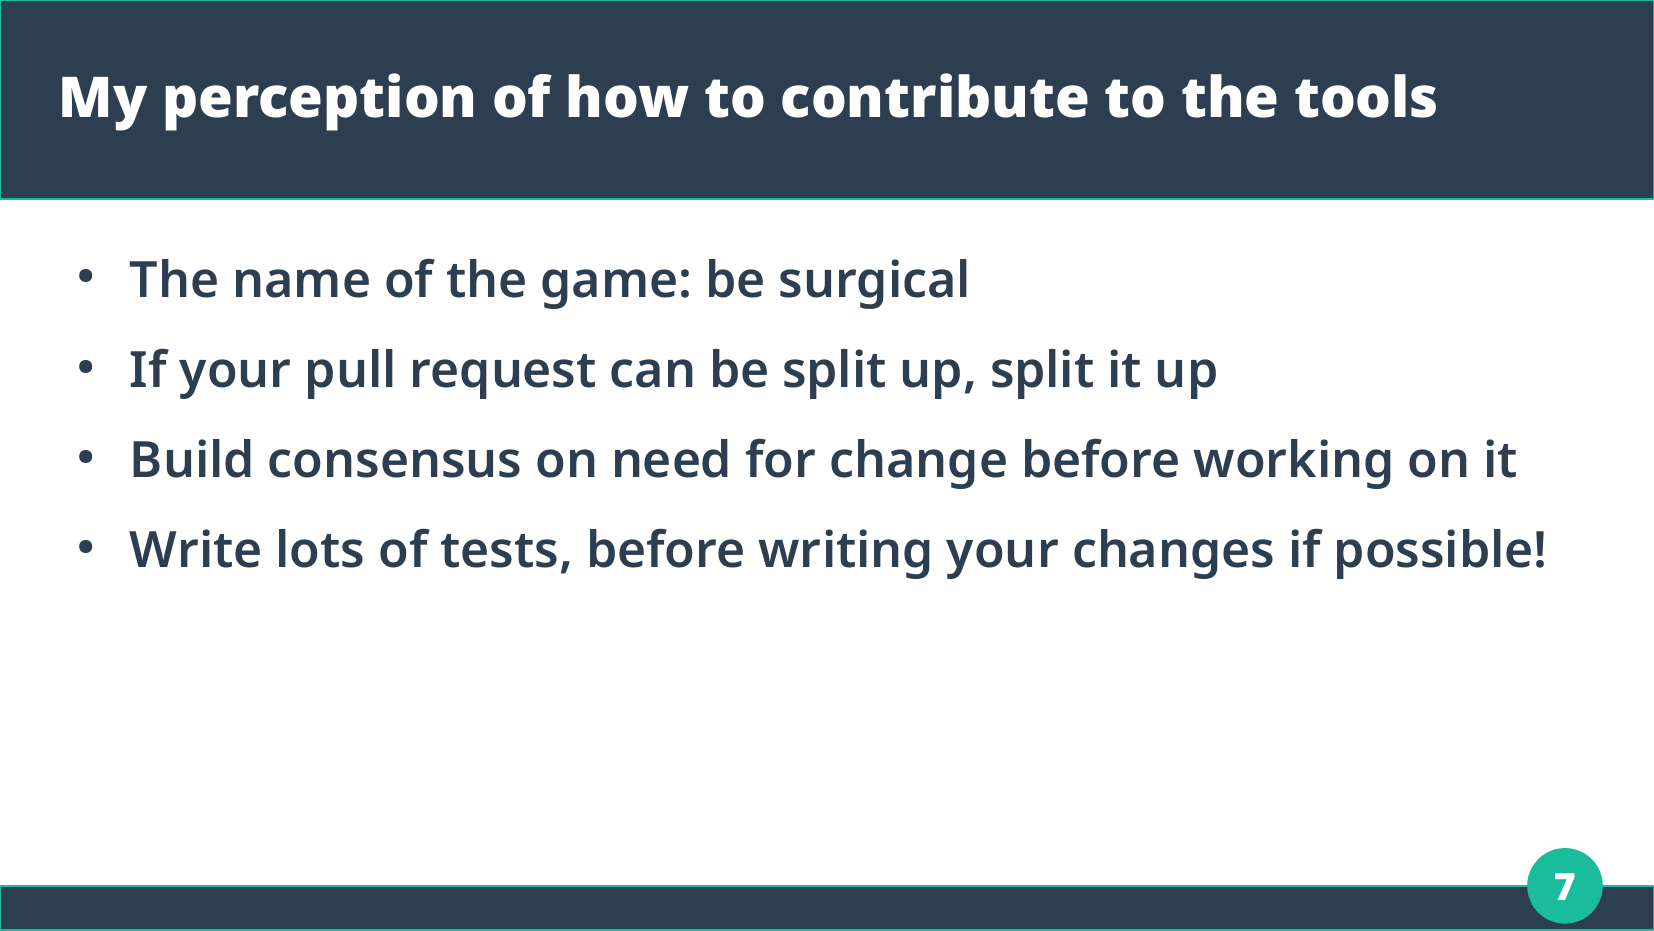

# My perception of how to contribute to the tools
The name of the game: be surgical
If your pull request can be split up, split it up
Build consensus on need for change before working on it
Write lots of tests, before writing your changes if possible!
7